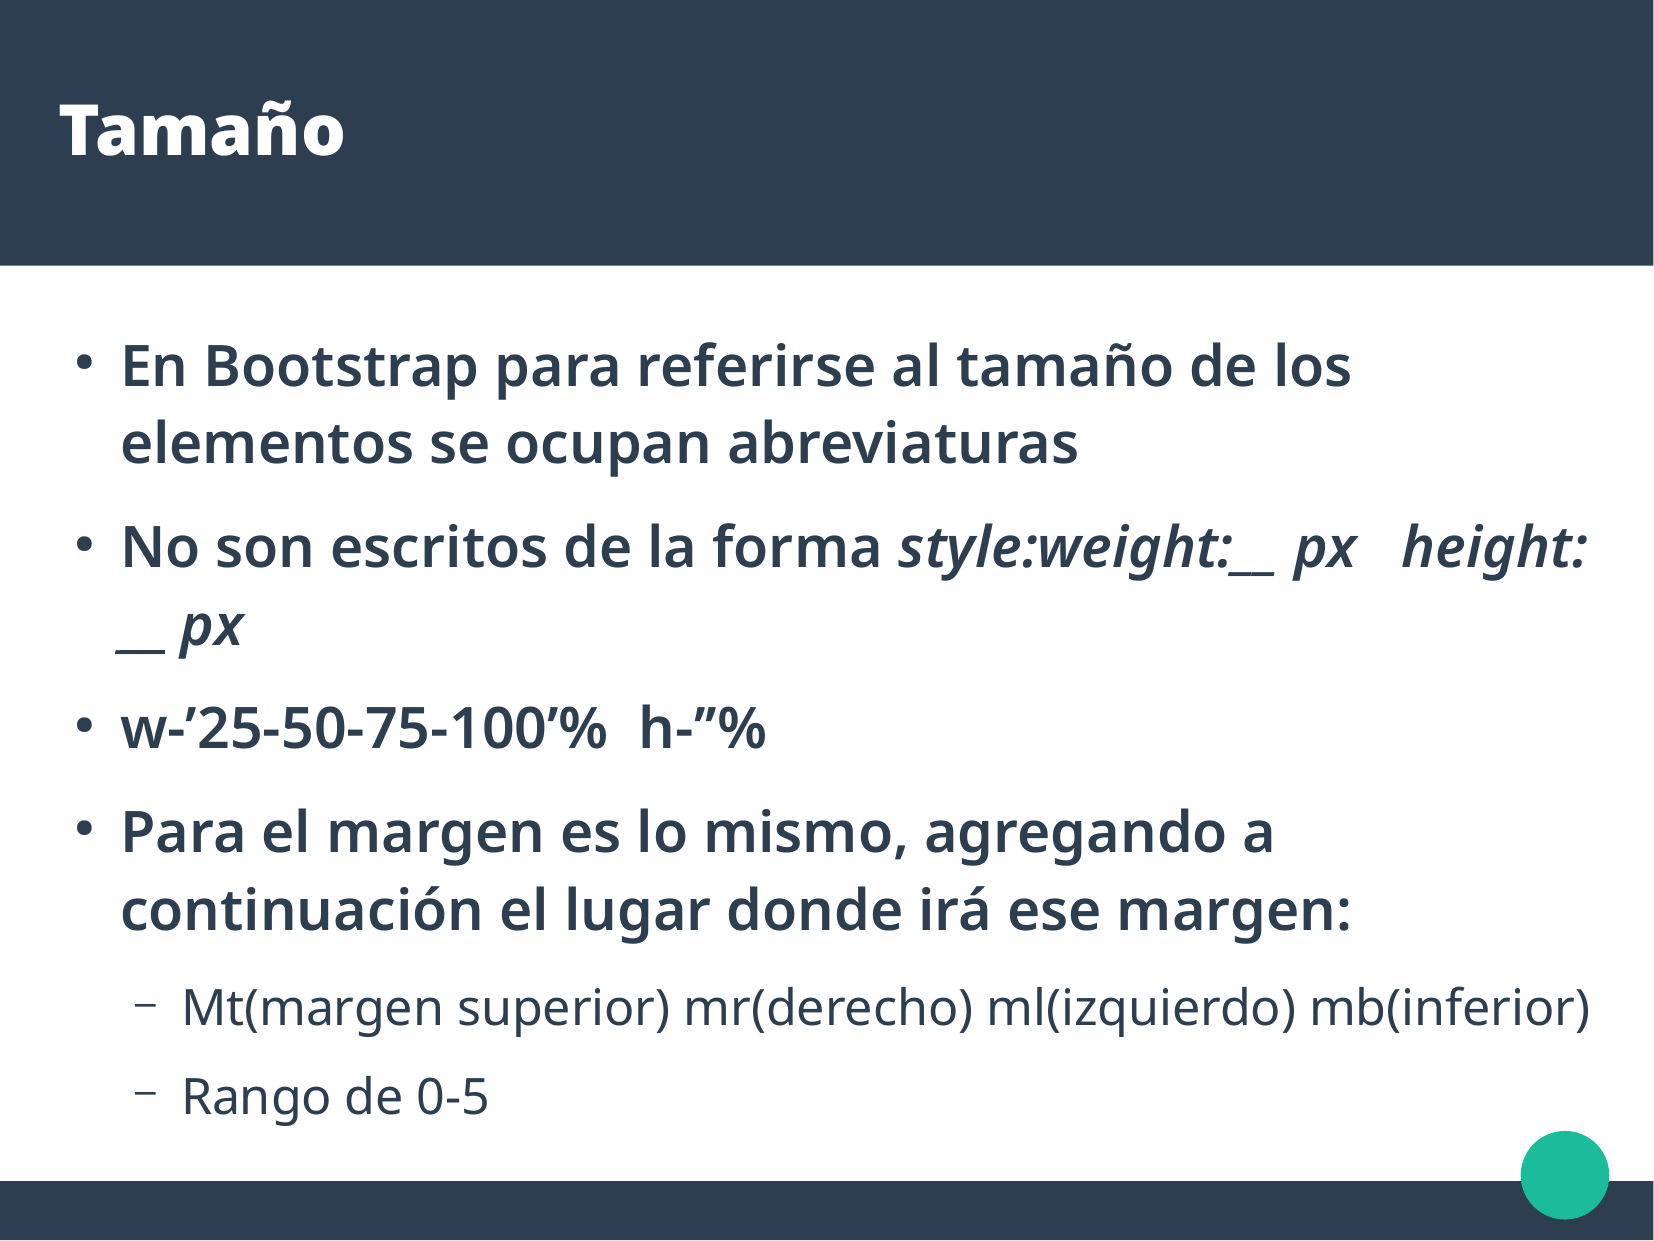

# Tamaño
En Bootstrap para referirse al tamaño de los elementos se ocupan abreviaturas
No son escritos de la forma style:weight:__ px height: __ px
w-’25-50-75-100’% h-’’%
Para el margen es lo mismo, agregando a continuación el lugar donde irá ese margen:
Mt(margen superior) mr(derecho) ml(izquierdo) mb(inferior)
Rango de 0-5